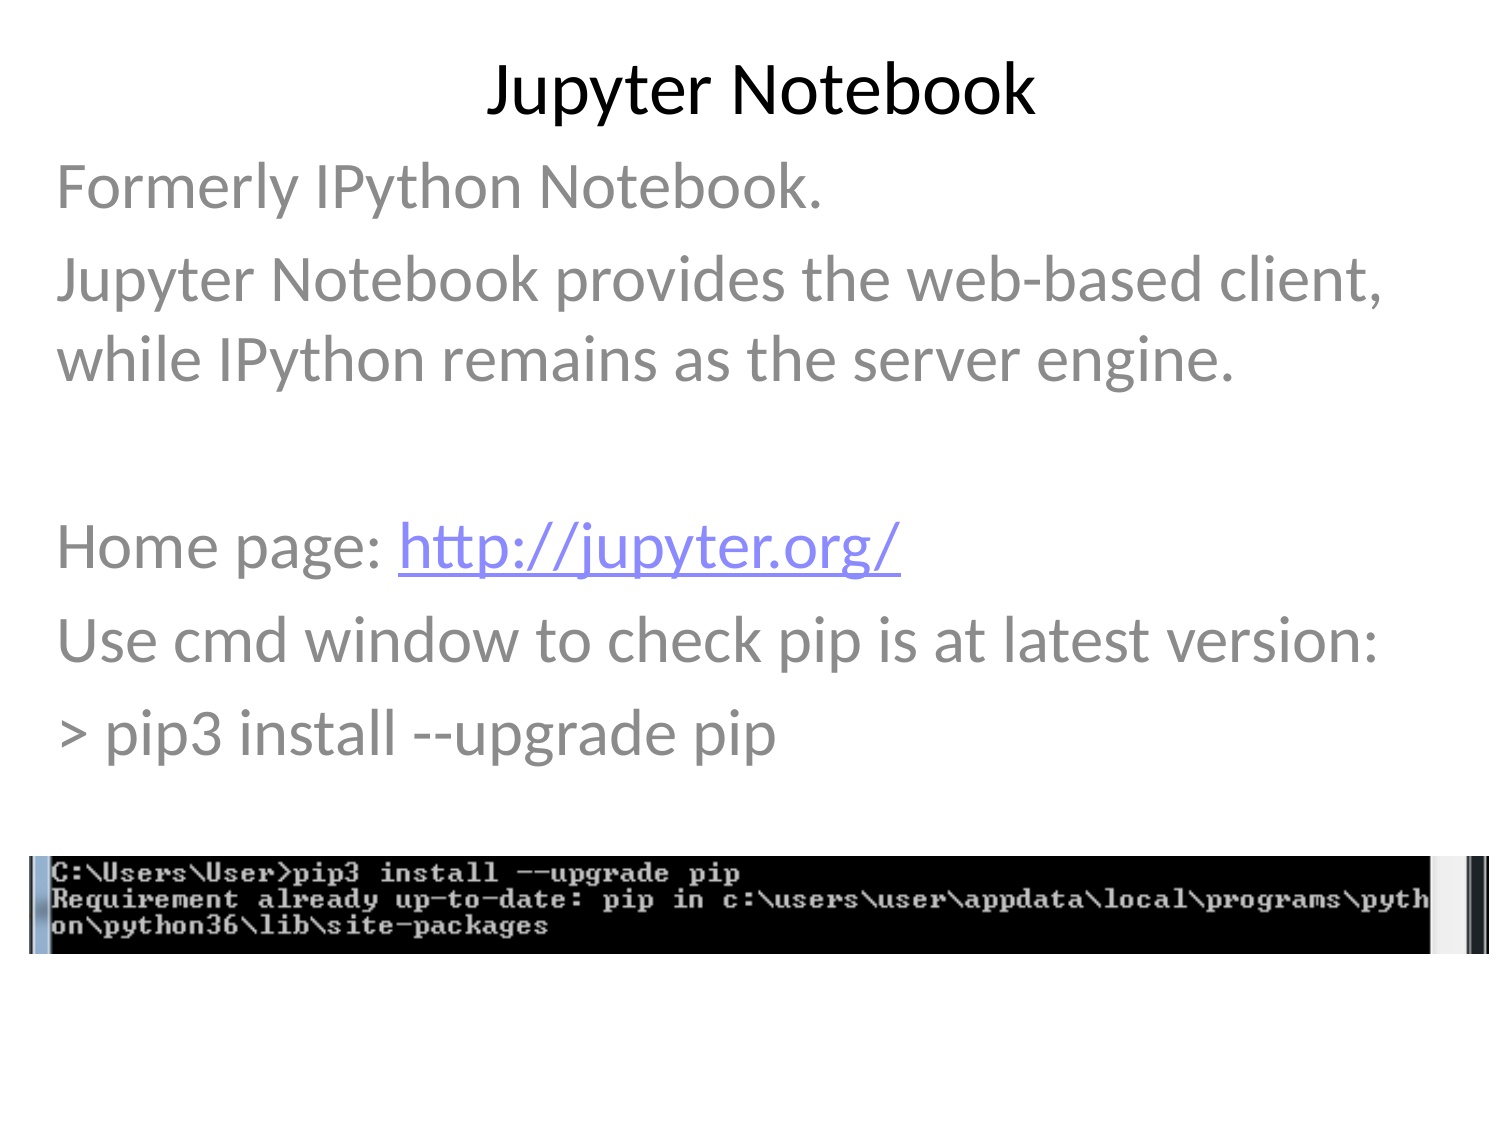

# Jupyter Notebook
Formerly IPython Notebook.
Jupyter Notebook provides the web-based client, while IPython remains as the server engine.
Home page: http://jupyter.org/
Use cmd window to check pip is at latest version:
> pip3 install --upgrade pip